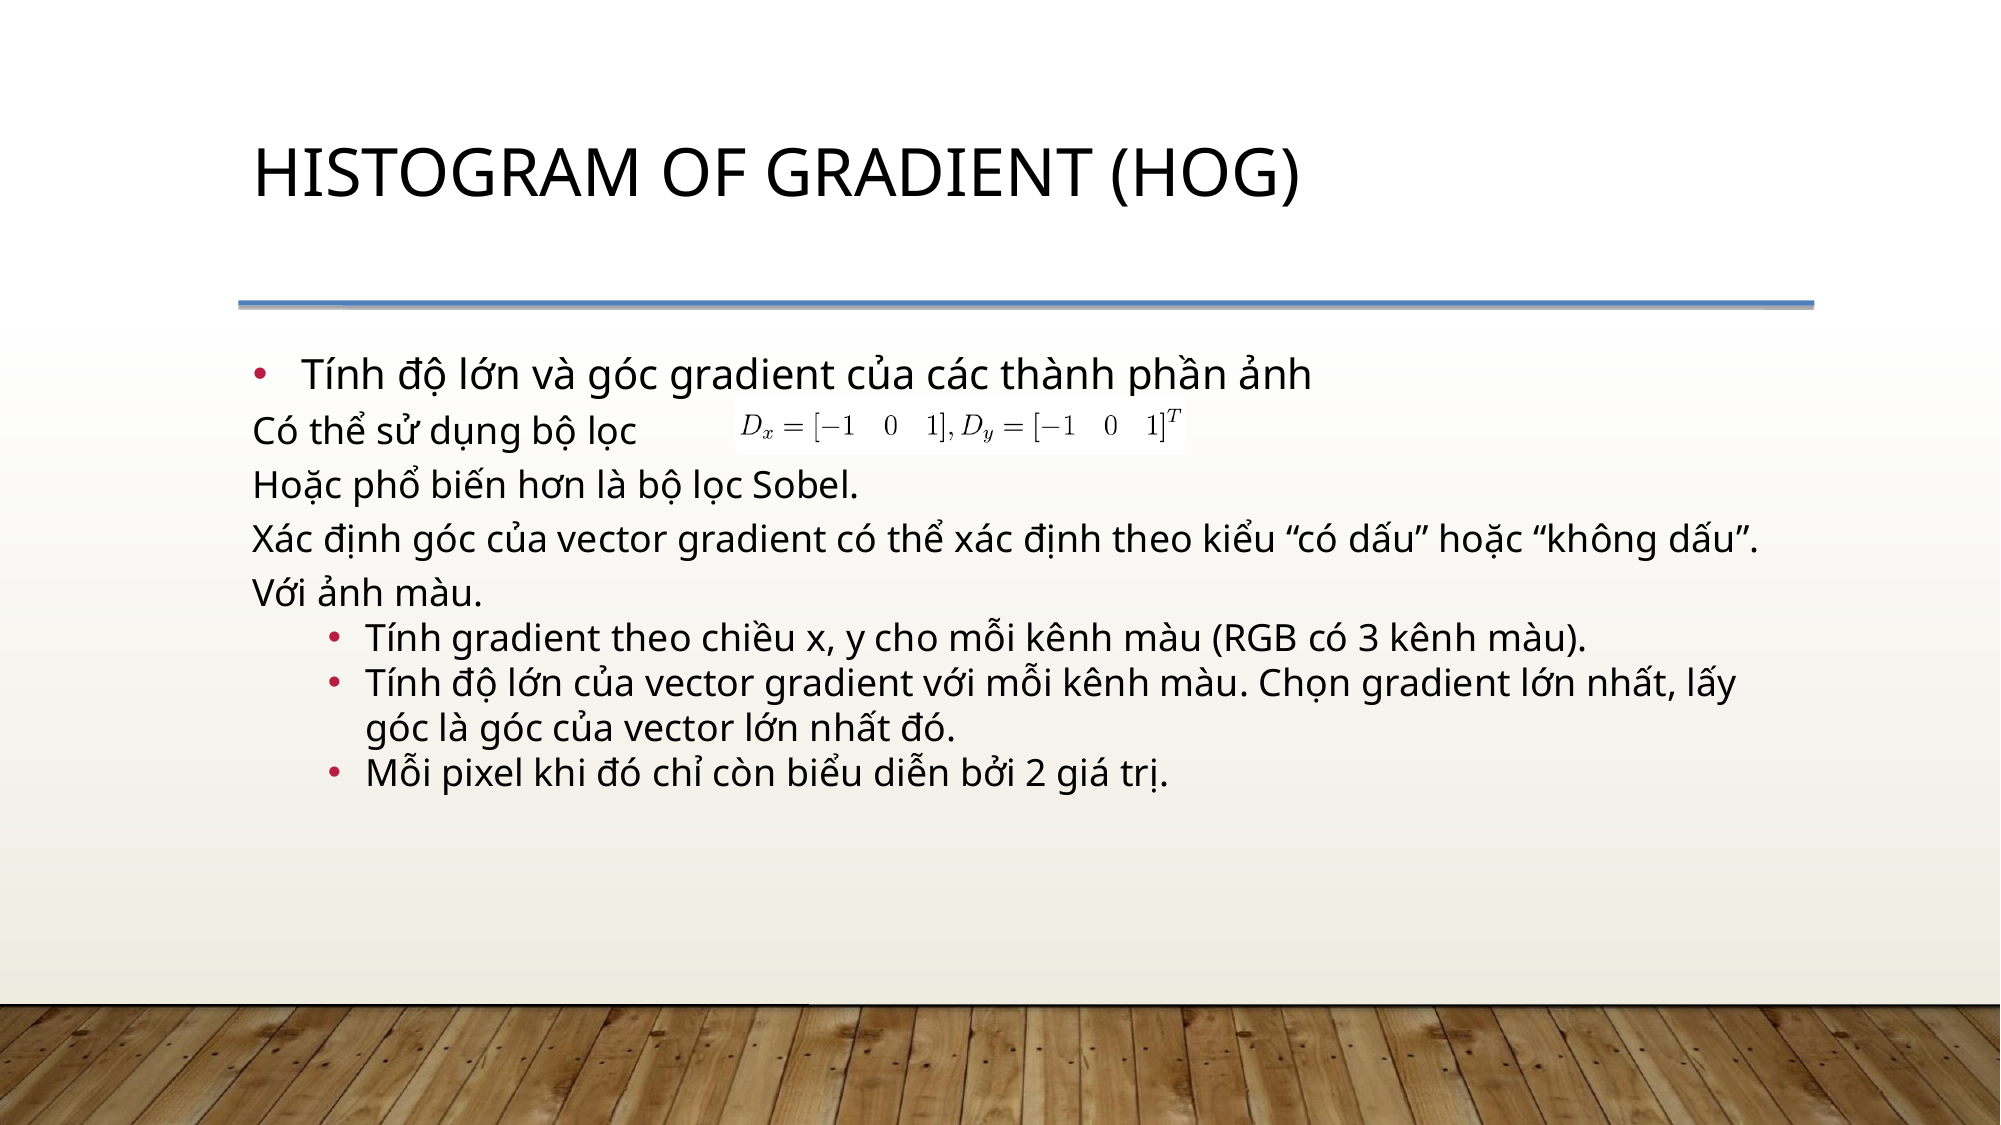

HISTOGRAM OF GRADIENT (HOG)
 Tính độ lớn và góc gradient của các thành phần ảnh
Có thể sử dụng bộ lọc
Hoặc phổ biến hơn là bộ lọc Sobel.
Xác định góc của vector gradient có thể xác định theo kiểu “có dấu” hoặc “không dấu”.
Với ảnh màu.
Tính gradient theo chiều x, y cho mỗi kênh màu (RGB có 3 kênh màu).
Tính độ lớn của vector gradient với mỗi kênh màu. Chọn gradient lớn nhất, lấy góc là góc của vector lớn nhất đó.
Mỗi pixel khi đó chỉ còn biểu diễn bởi 2 giá trị.